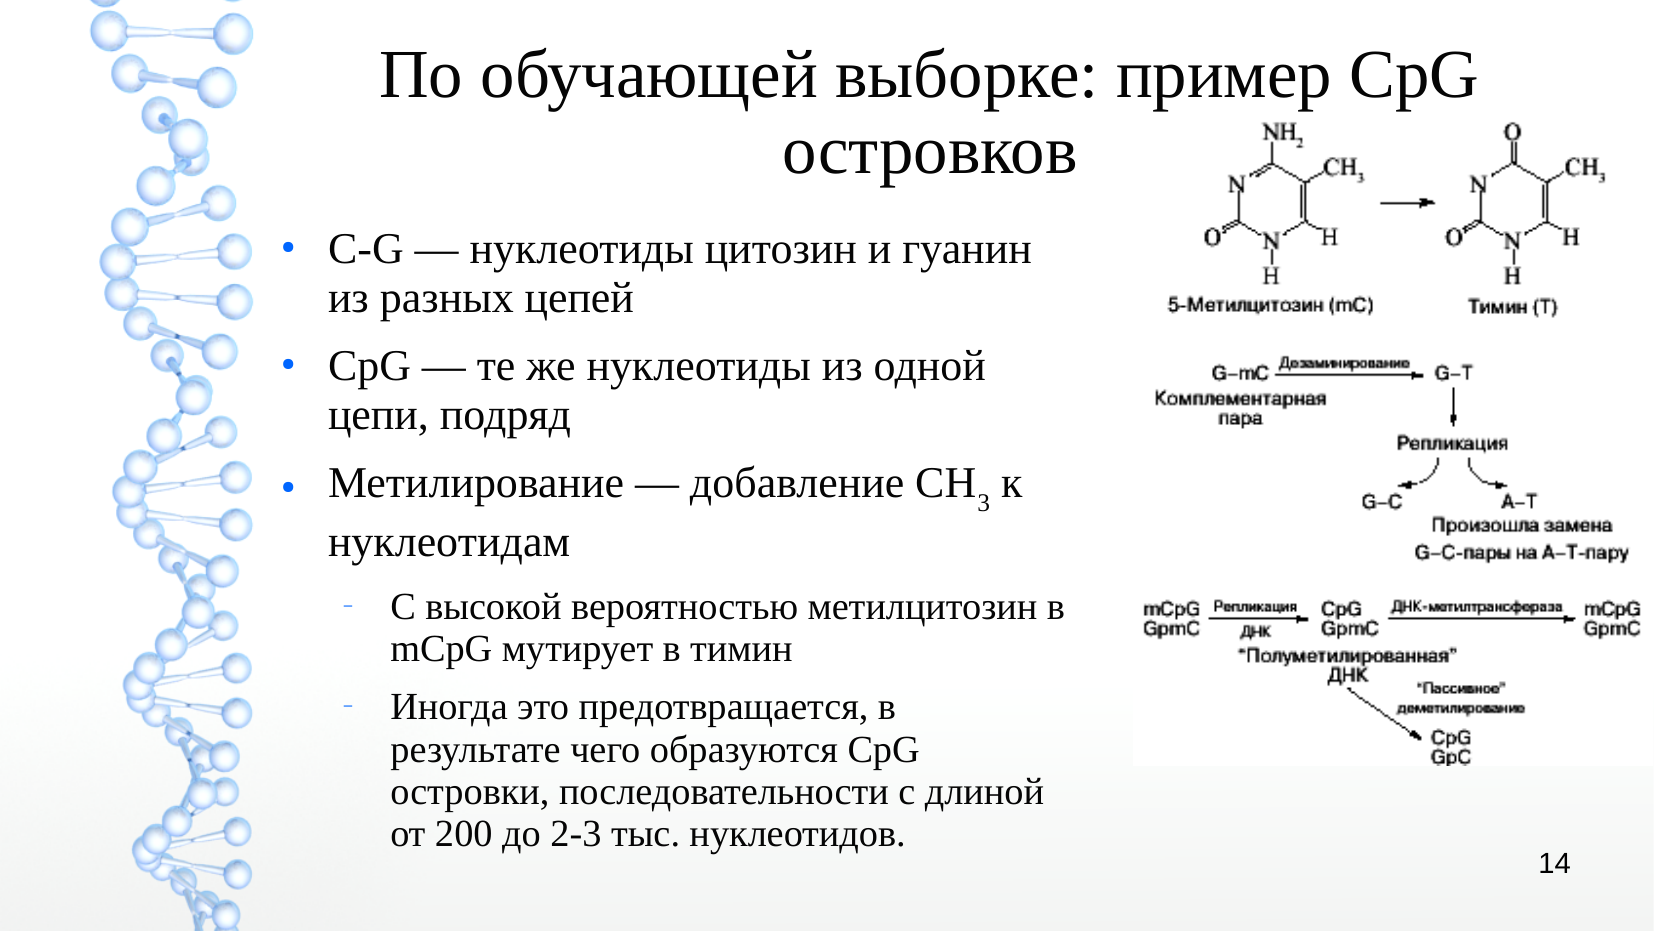

# По обучающей выборке: пример CpG островков
С-G — нуклеотиды цитозин и гуанин из разных цепей
CpG — те же нуклеотиды из одной цепи, подряд
Метилирование — добавление CH3 к нуклеотидам
С высокой вероятностью метилцитозин в mCpG мутирует в тимин
Иногда это предотвращается, в результате чего образуются CpG островки, последовательности с длиной от 200 до 2-3 тыс. нуклеотидов.
14